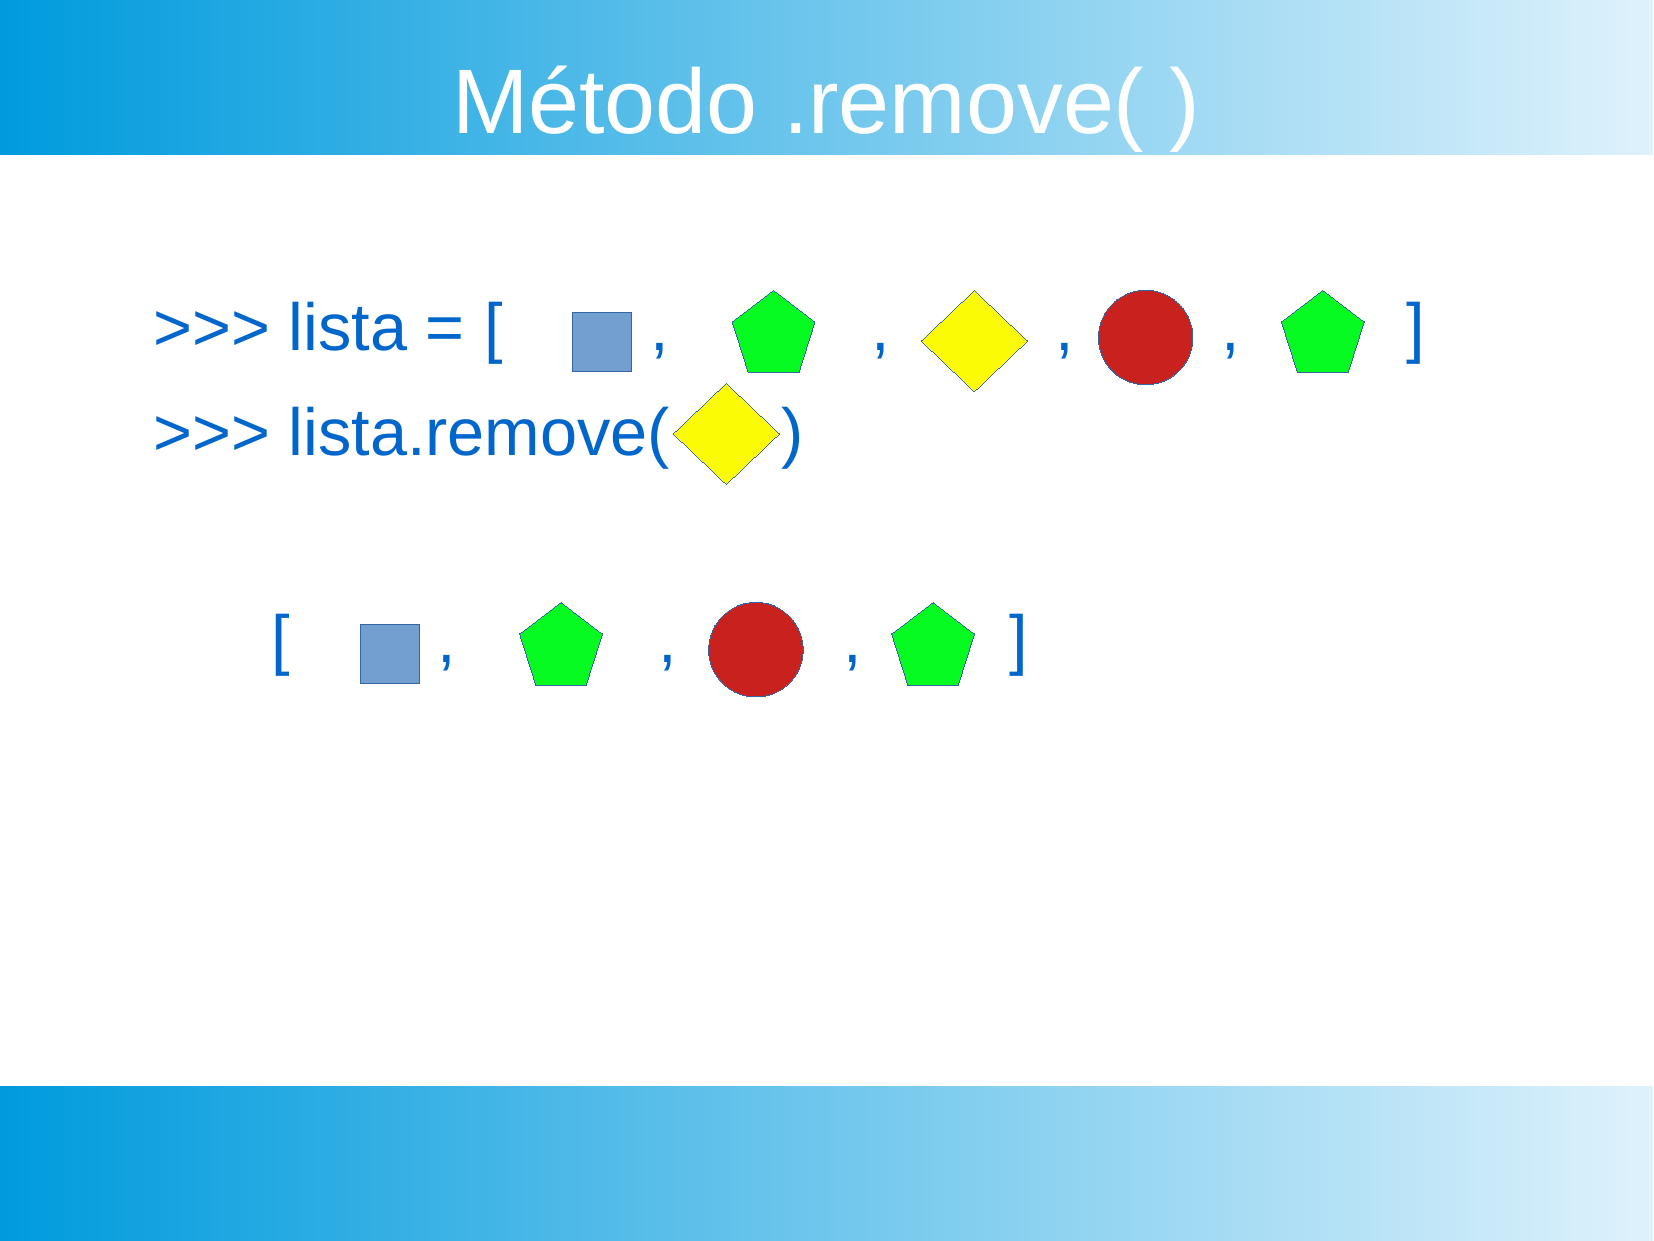

# Método .remove( )
>>> lista =
>>> lista.remove( )
[ , , , , ]
[ , , , ]